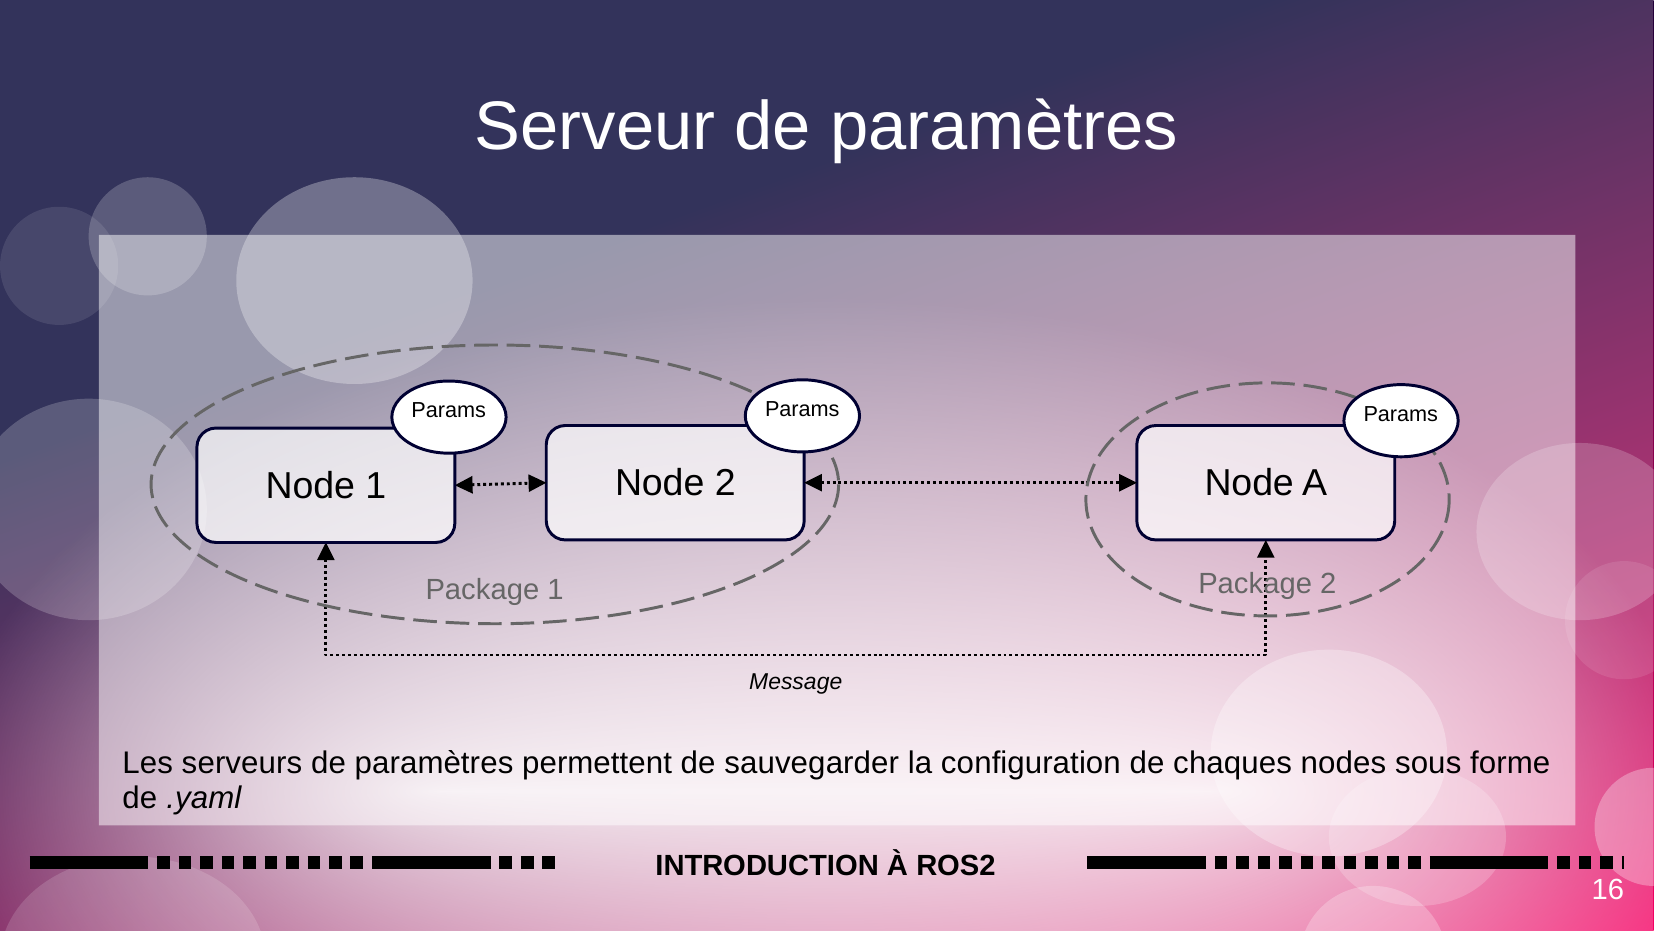

# Serveur de paramètres
Les serveurs de paramètres permettent de sauvegarder la configuration de chaques nodes sous forme de .yaml
Package 1
Params
Params
Package 2
Params
Node 2
Node A
Node 1